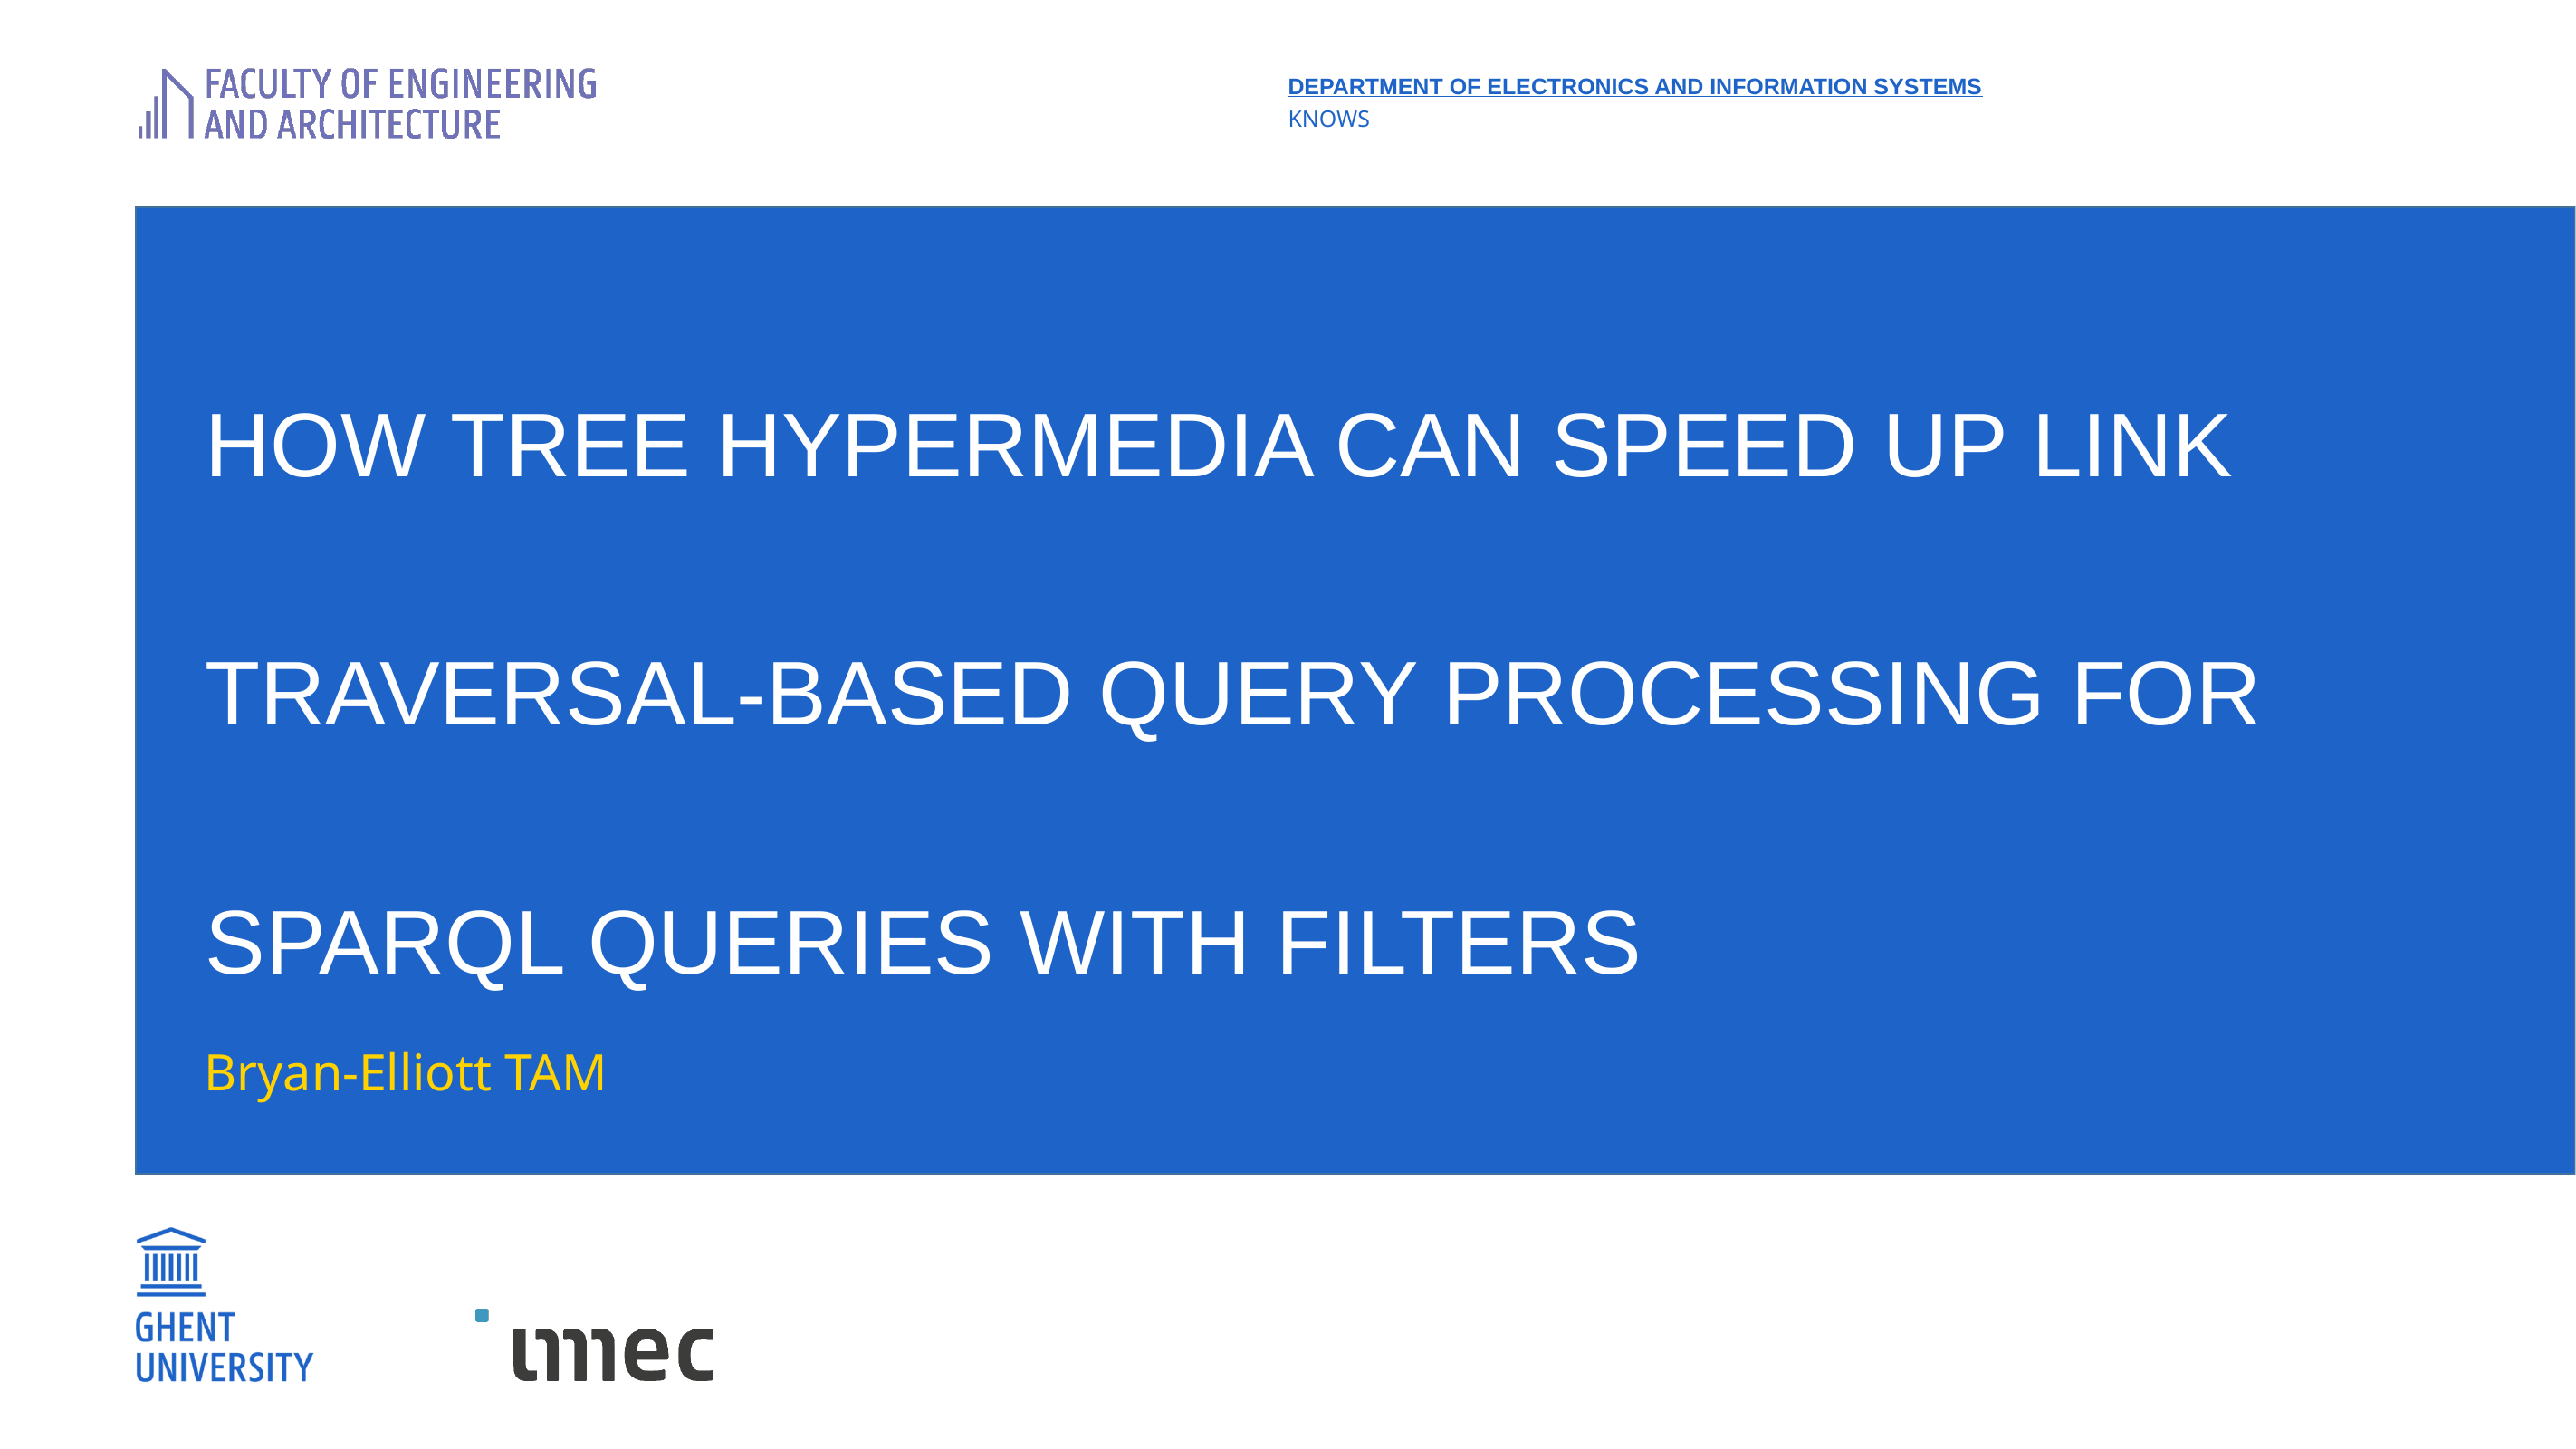

DEPARTMENT OF ELECTRONICS AND INFORMATION SYSTEMS
KNOWS
# HOW TREE HYPERMEDIA CAN SPEED UP LINK TRAVERSAL-BASED QUERY PROCESSING FOR SPARQL QUERIES WITH FILTERS
Bryan-Elliott TAM